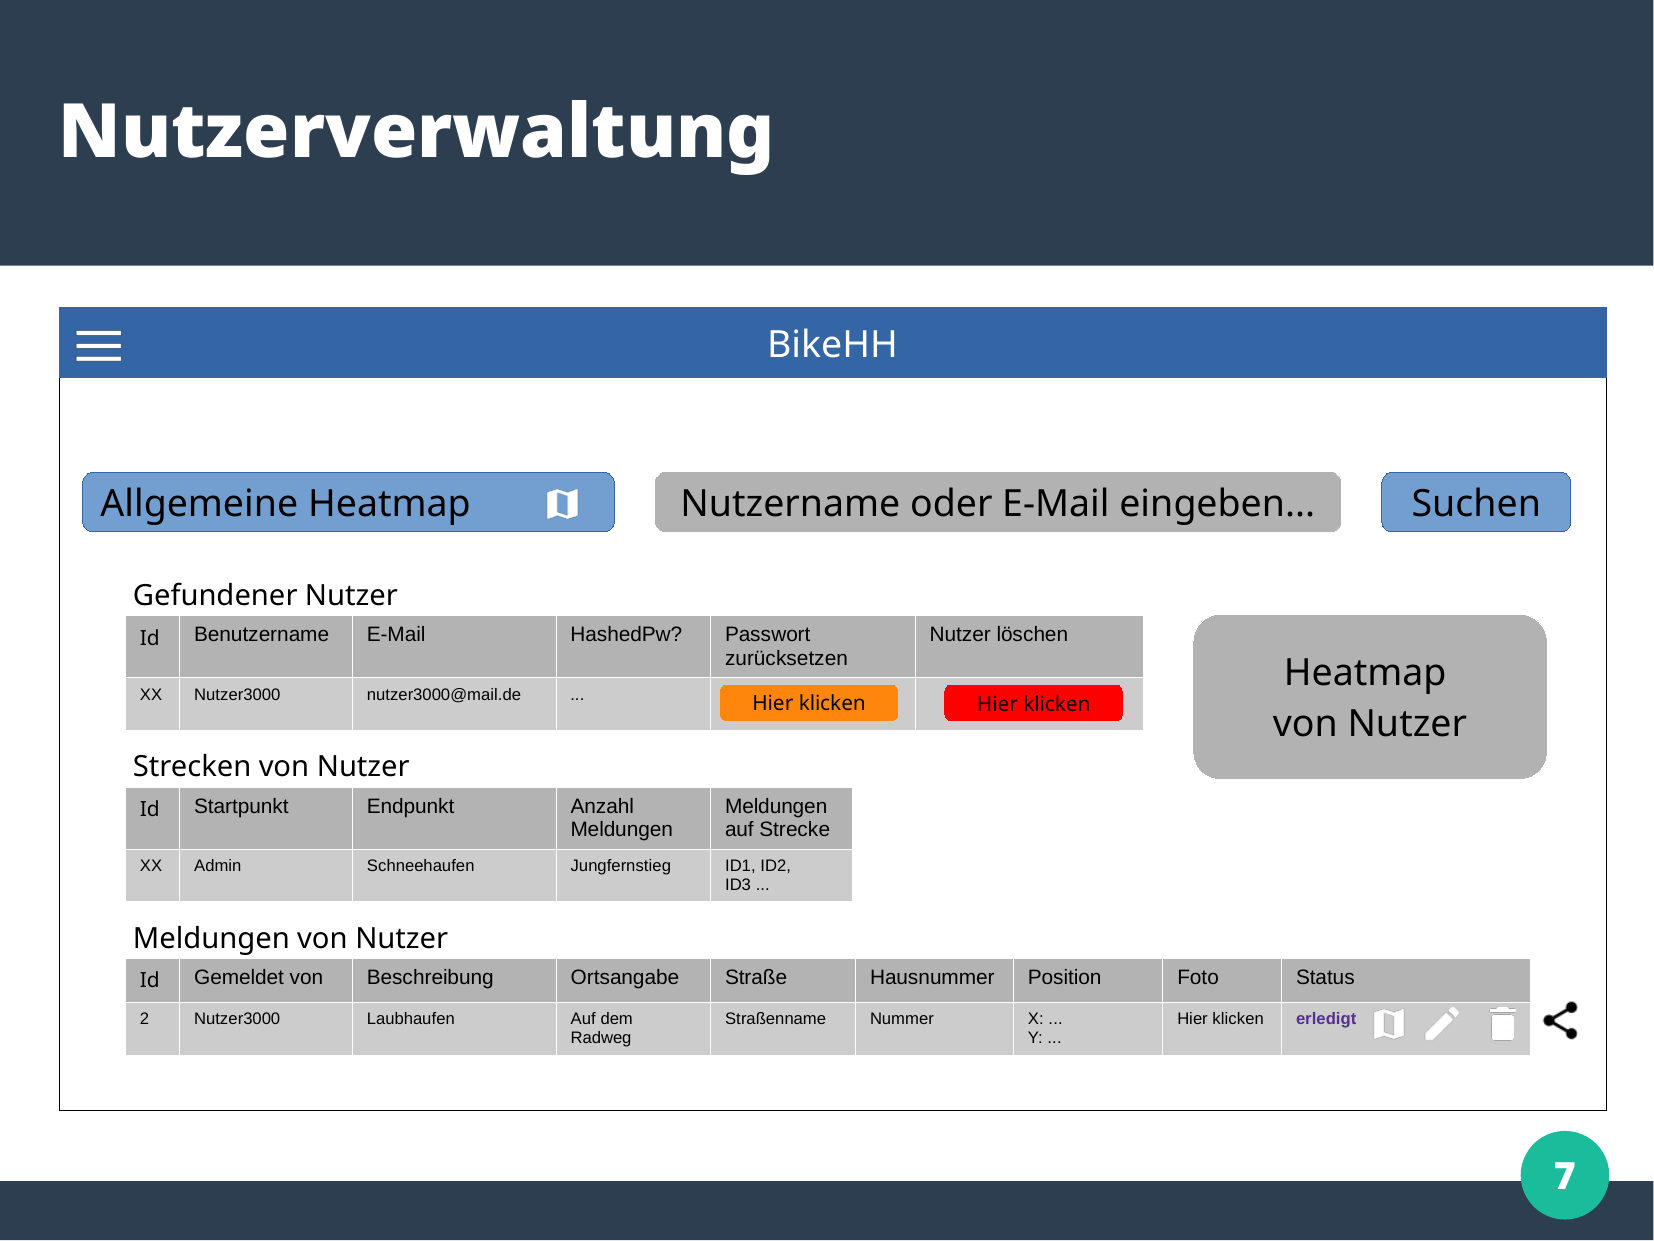

# Nutzerverwaltung
BikeHH
Allgemeine Heatmap
Nutzername oder E-Mail eingeben...
Suchen
Gefundener Nutzer
Heatmap
von Nutzer
| Id | Benutzername | E-Mail | HashedPw? | Passwort zurücksetzen | Nutzer löschen |
| --- | --- | --- | --- | --- | --- |
| XX | Nutzer3000 | nutzer3000@mail.de | ... | | |
Hier klicken
Hier klicken
Strecken von Nutzer
| Id | Startpunkt | Endpunkt | Anzahl Meldungen | Meldungen auf Strecke |
| --- | --- | --- | --- | --- |
| XX | Admin | Schneehaufen | Jungfernstieg | ID1, ID2, ID3 ... |
Meldungen von Nutzer
| Id | Gemeldet von | Beschreibung | Ortsangabe | Straße | Hausnummer | Position | Foto | Status |
| --- | --- | --- | --- | --- | --- | --- | --- | --- |
| 2 | Nutzer3000 | Laubhaufen | Auf dem Radweg | Straßenname | Nummer | X: ... Y: ... | Hier klicken | erledigt |
7